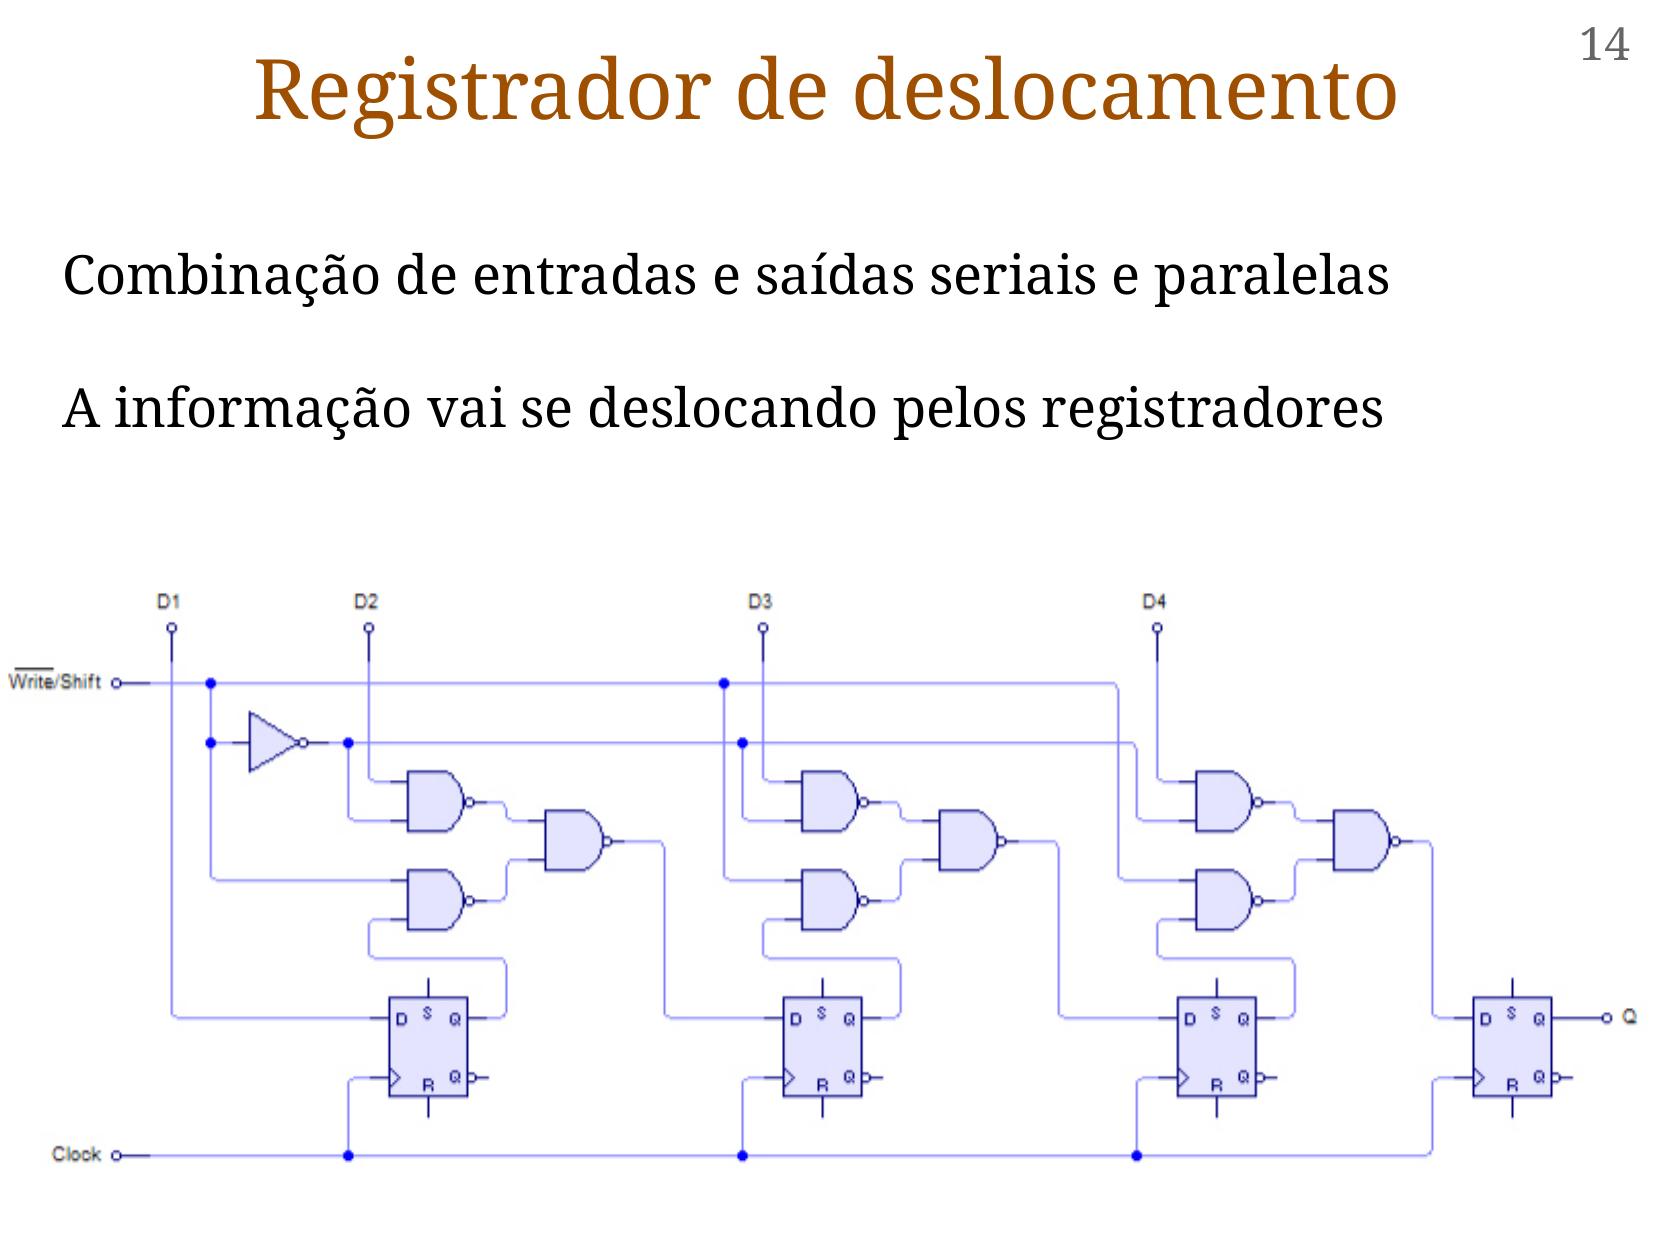

14
# Registrador de deslocamento
Combinação de entradas e saídas seriais e paralelas
A informação vai se deslocando pelos registradores